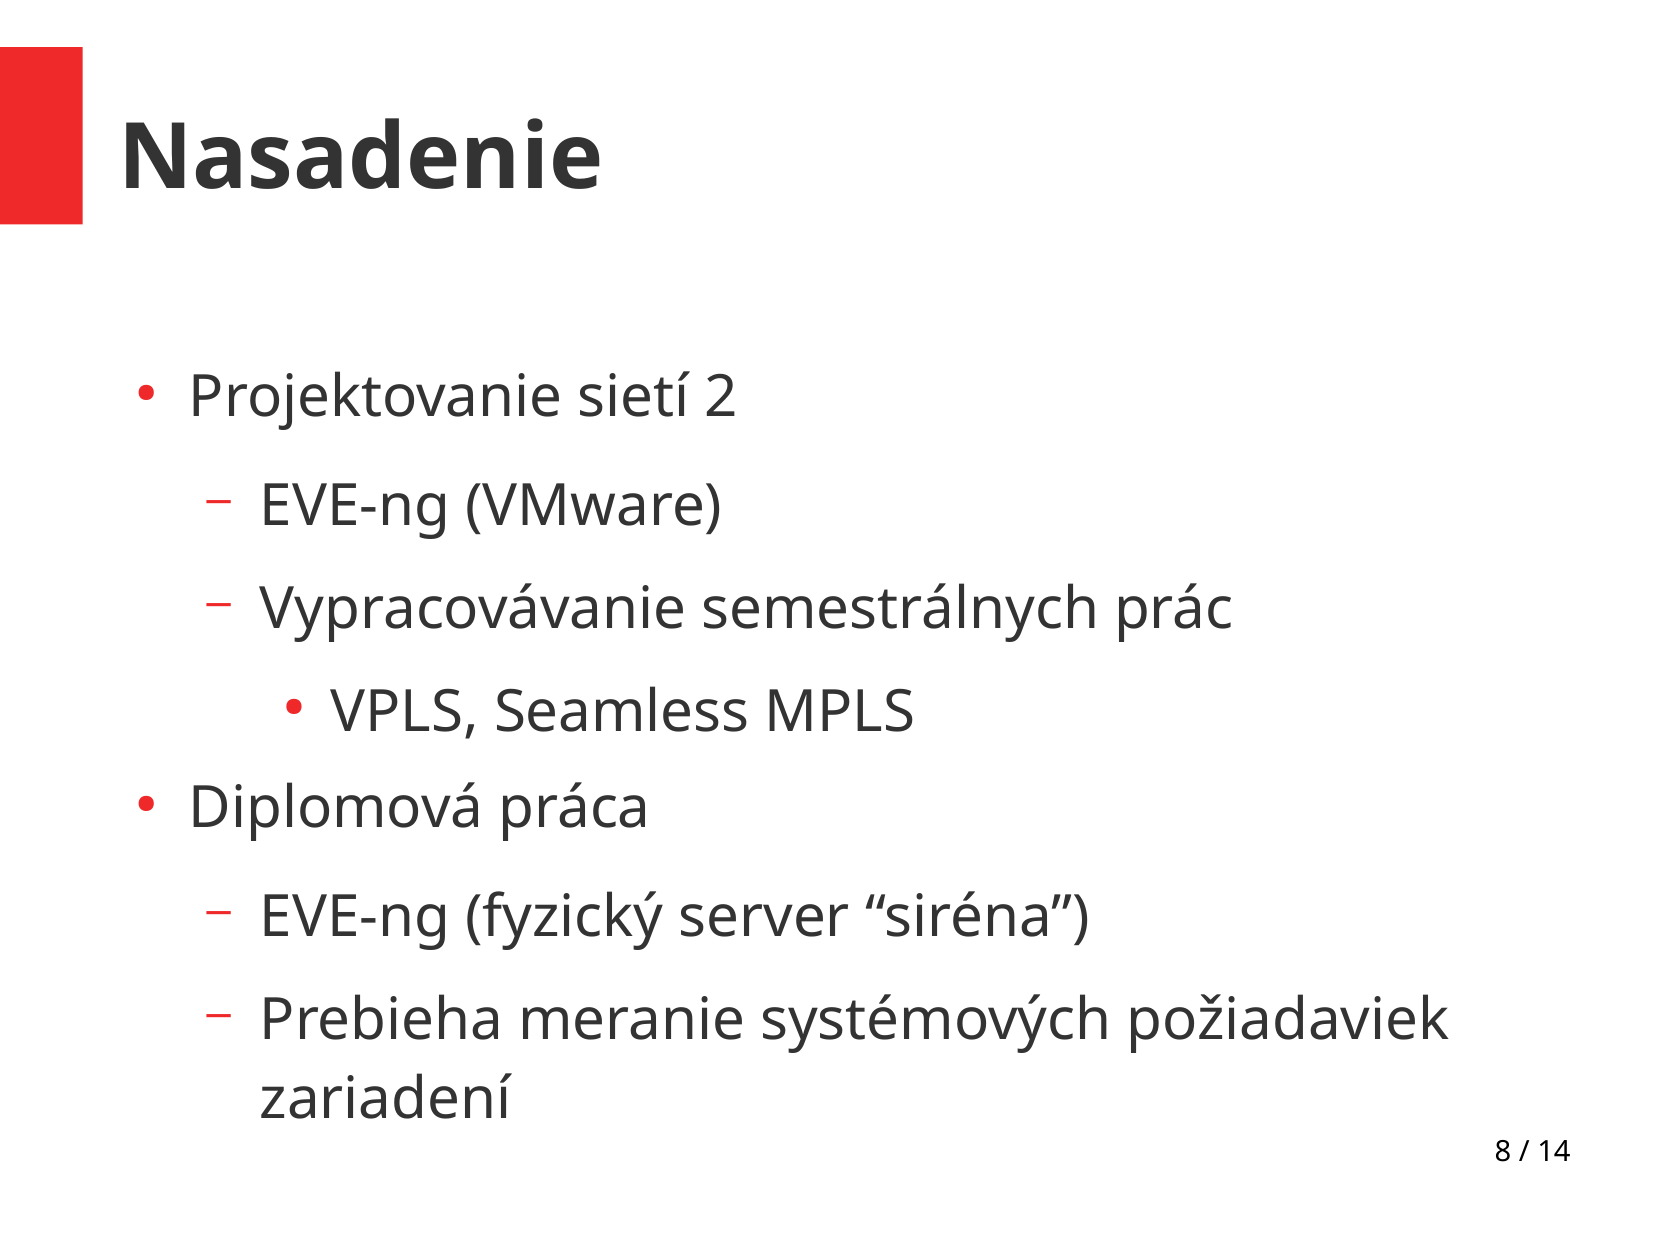

# Nasadenie
Projektovanie sietí 2
EVE-ng (VMware)
Vypracovávanie semestrálnych prác
VPLS, Seamless MPLS
Diplomová práca
EVE-ng (fyzický server “siréna”)
Prebieha meranie systémových požiadaviek zariadení
8